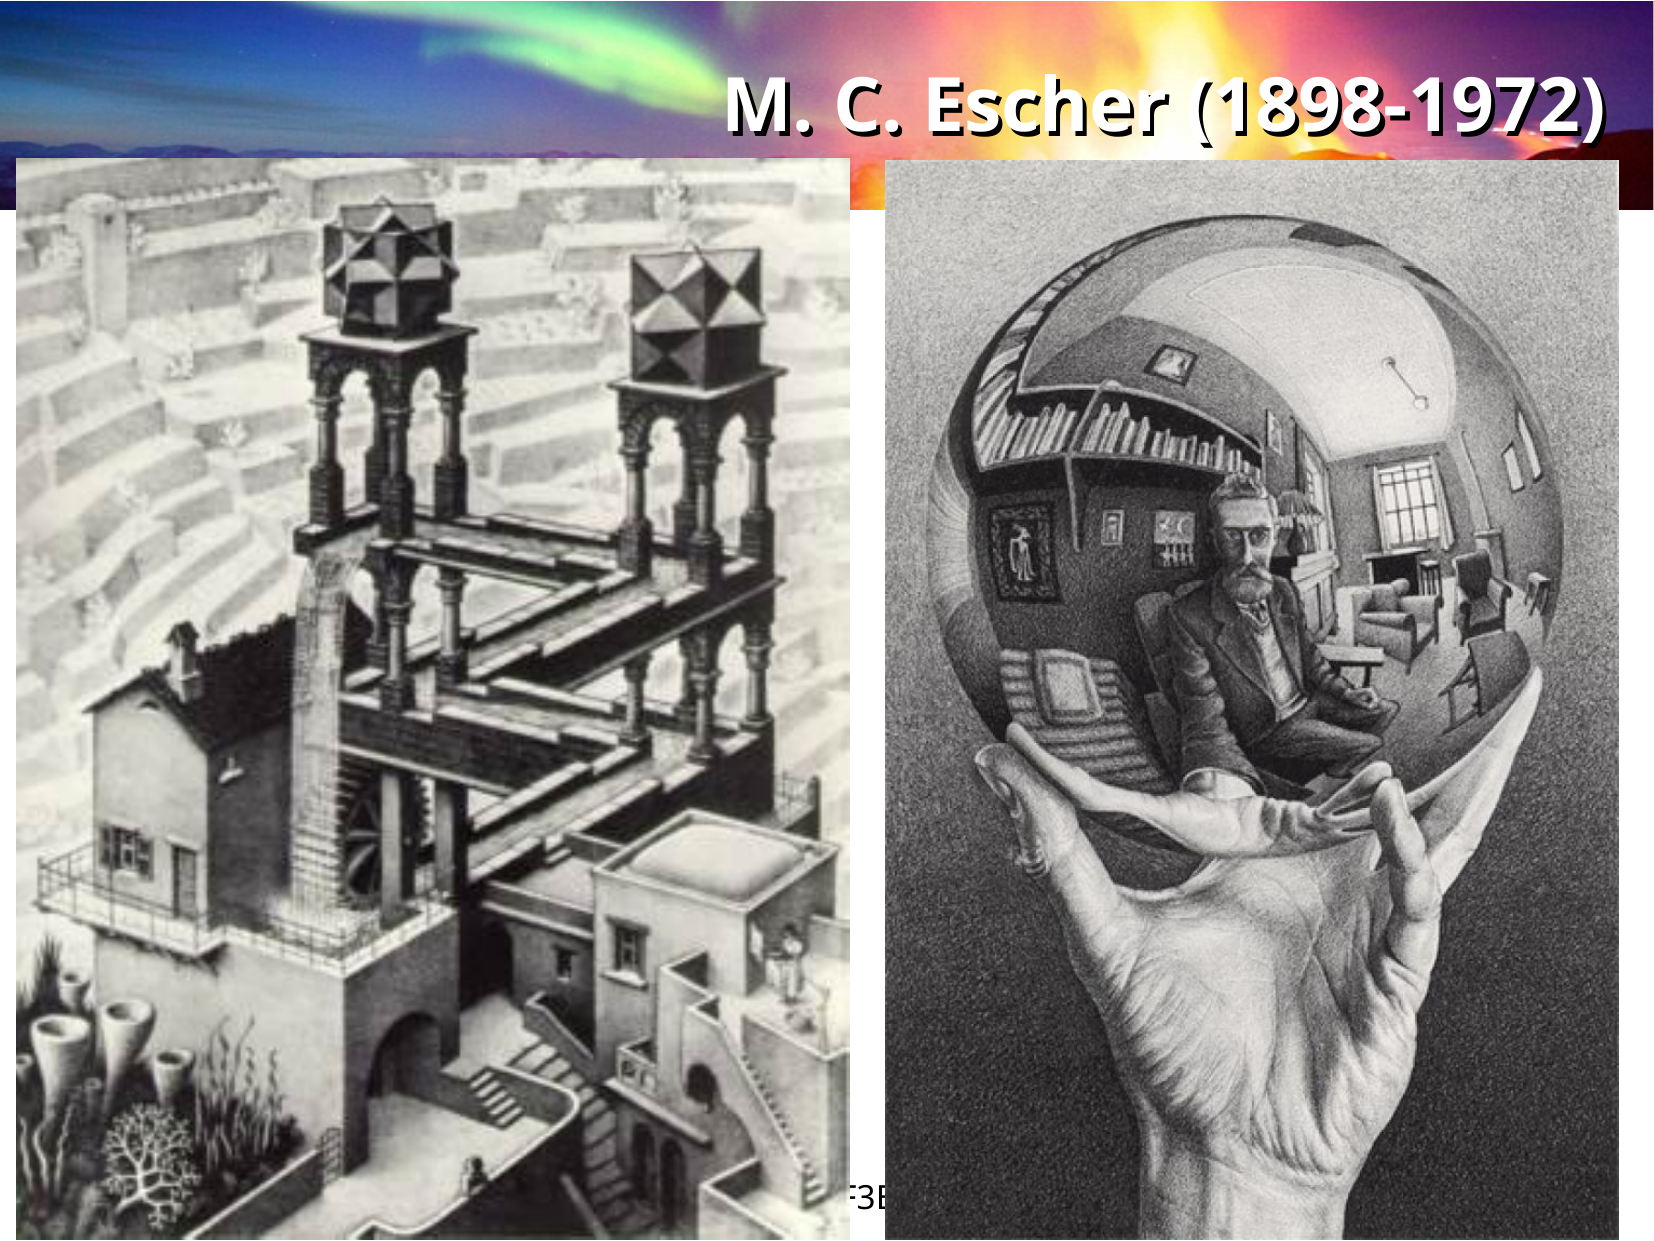

# M. C. Escher (1898-1972)
May 23, 2019
H. Asorey - F3B 2019
16